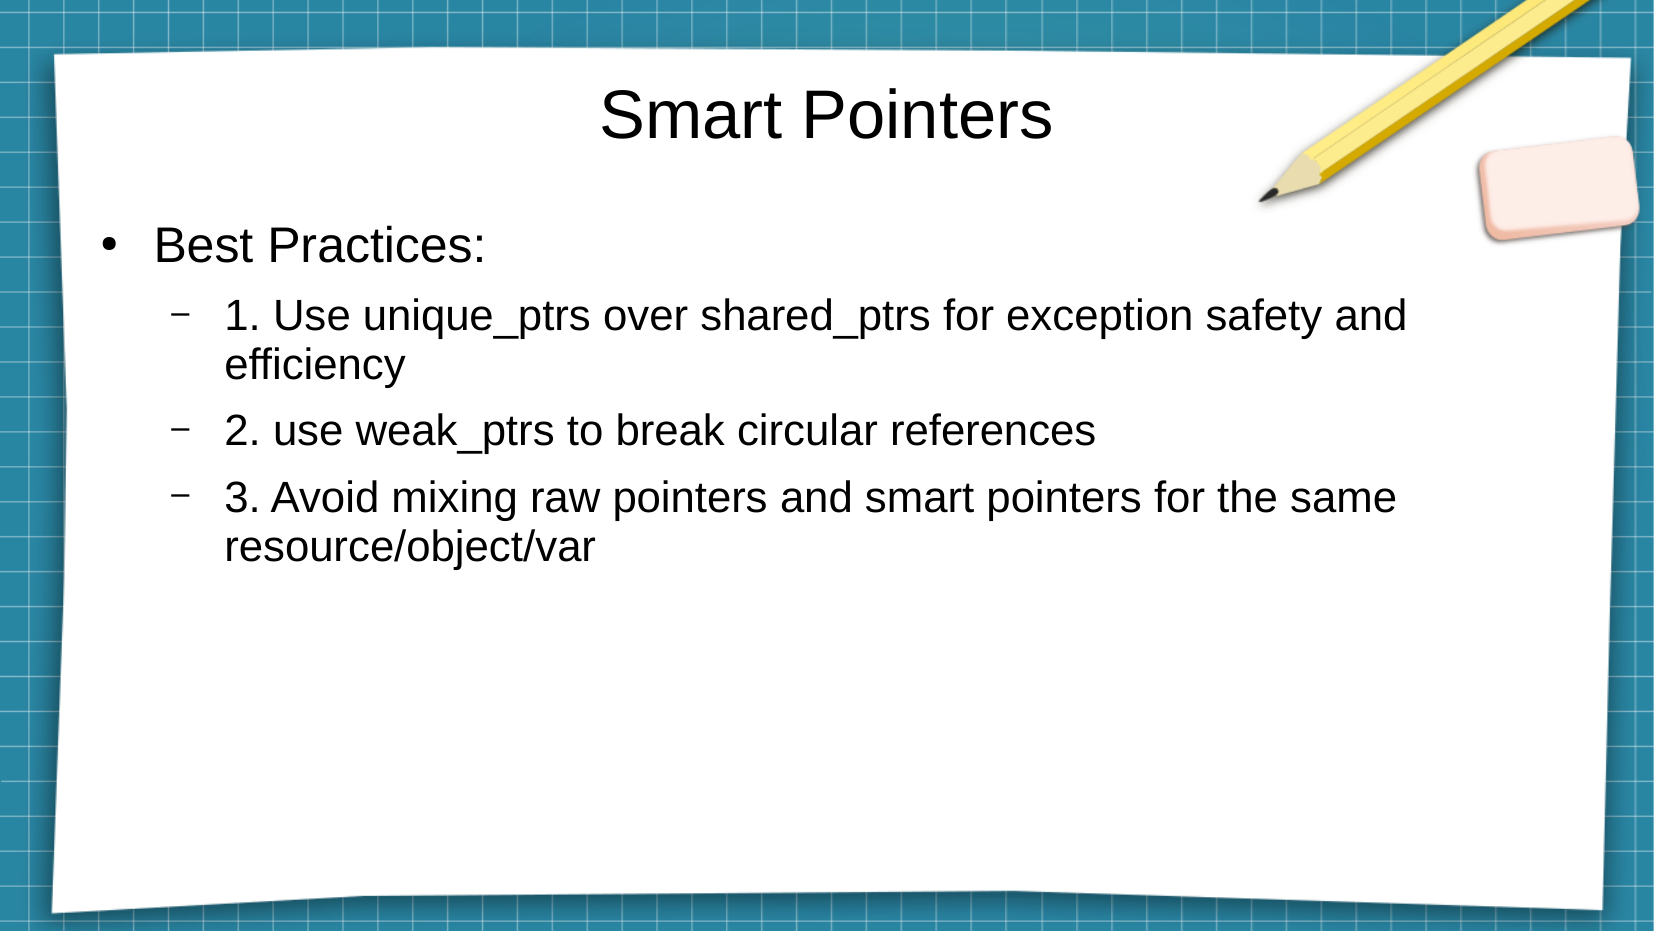

# Smart Pointers
Best Practices:
1. Use unique_ptrs over shared_ptrs for exception safety and efficiency
2. use weak_ptrs to break circular references
3. Avoid mixing raw pointers and smart pointers for the same resource/object/var